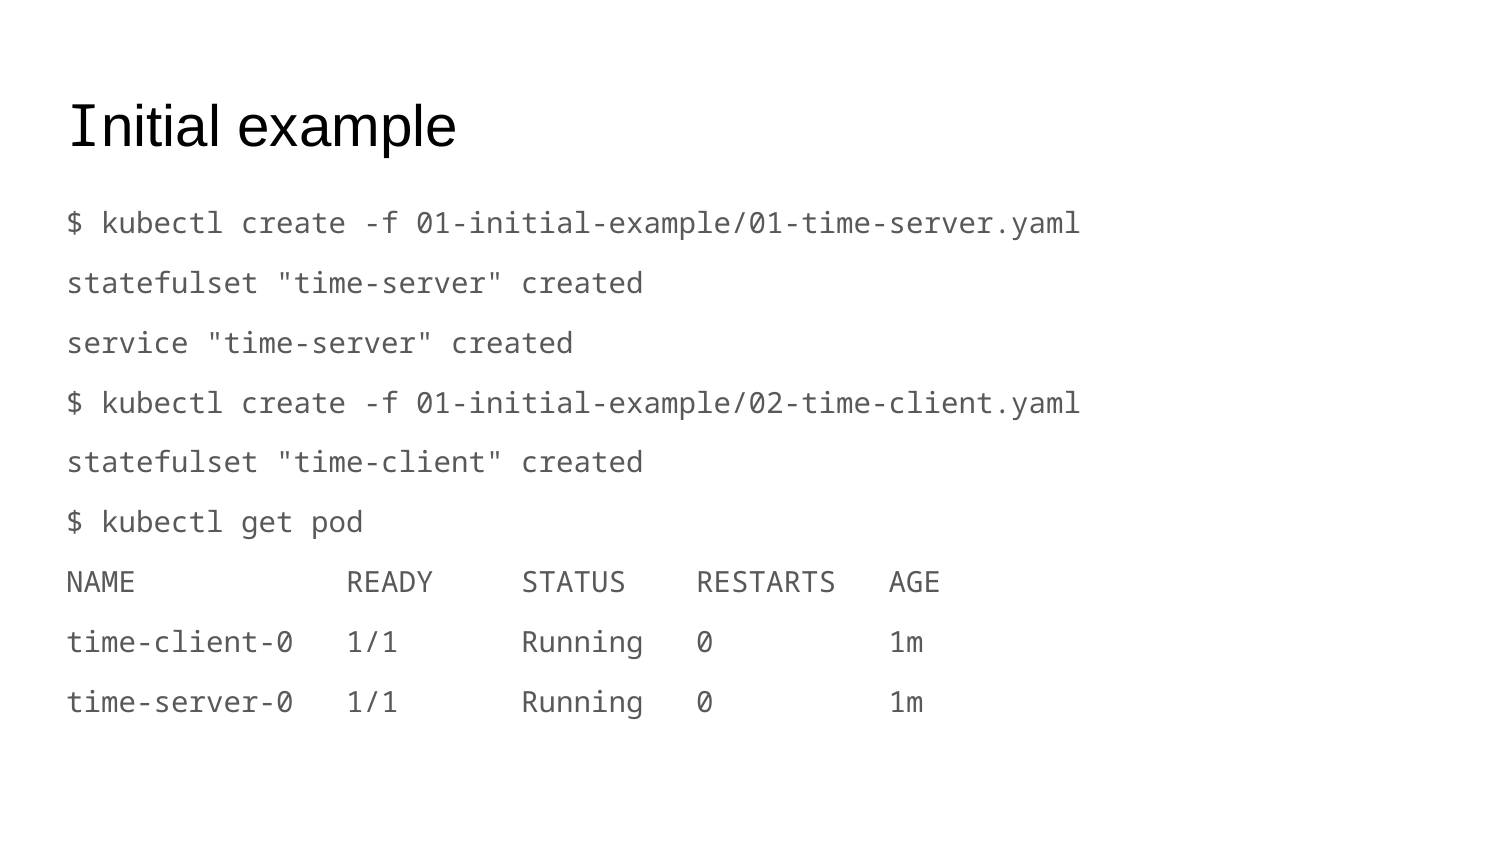

# Initial example
$ kubectl create -f 01-initial-example/01-time-server.yaml
statefulset "time-server" created
service "time-server" created
$ kubectl create -f 01-initial-example/02-time-client.yaml
statefulset "time-client" created
$ kubectl get pod
NAME READY STATUS RESTARTS AGE
time-client-0 1/1 Running 0 1m
time-server-0 1/1 Running 0 1m